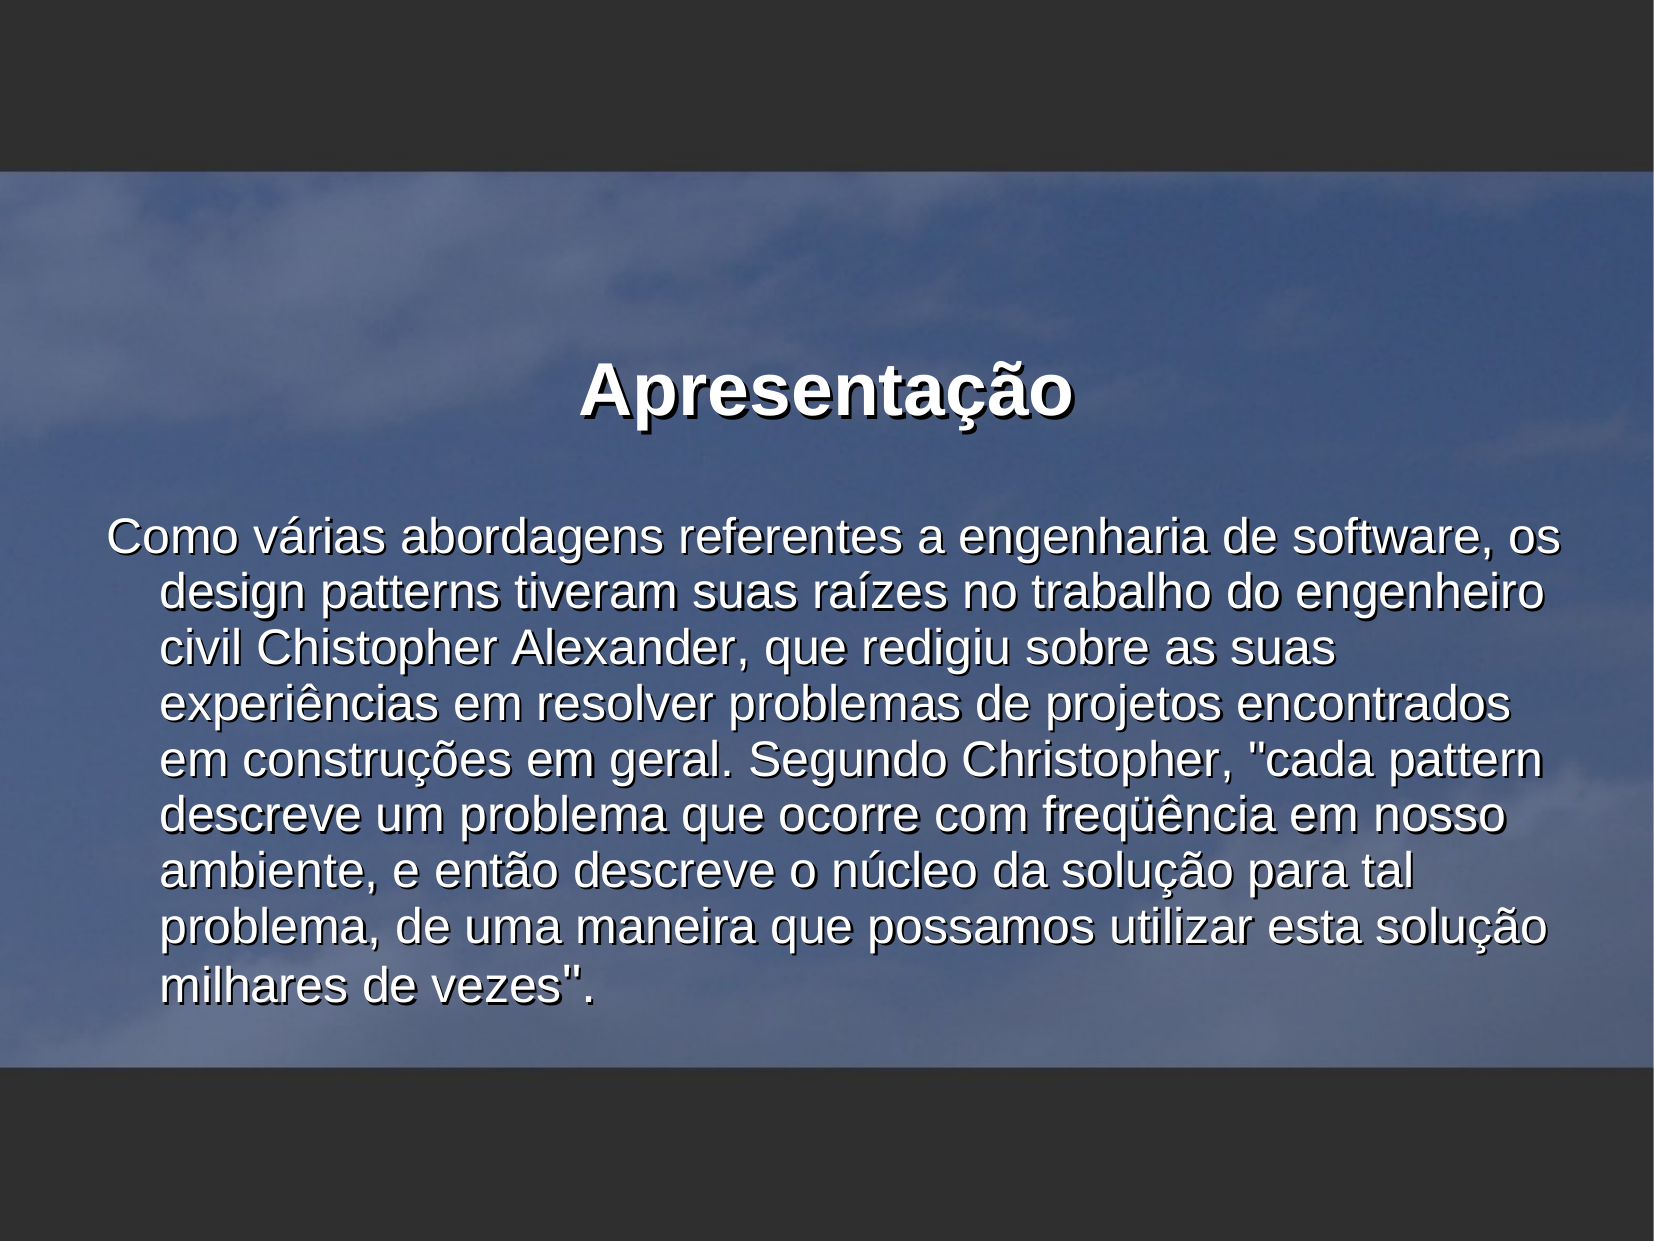

# Apresentação
Como várias abordagens referentes a engenharia de software, os design patterns tiveram suas raízes no trabalho do engenheiro civil Chistopher Alexander, que redigiu sobre as suas experiências em resolver problemas de projetos encontrados em construções em geral. Segundo Christopher, "cada pattern descreve um problema que ocorre com freqüência em nosso ambiente, e então descreve o núcleo da solução para tal problema, de uma maneira que possamos utilizar esta solução milhares de vezes".